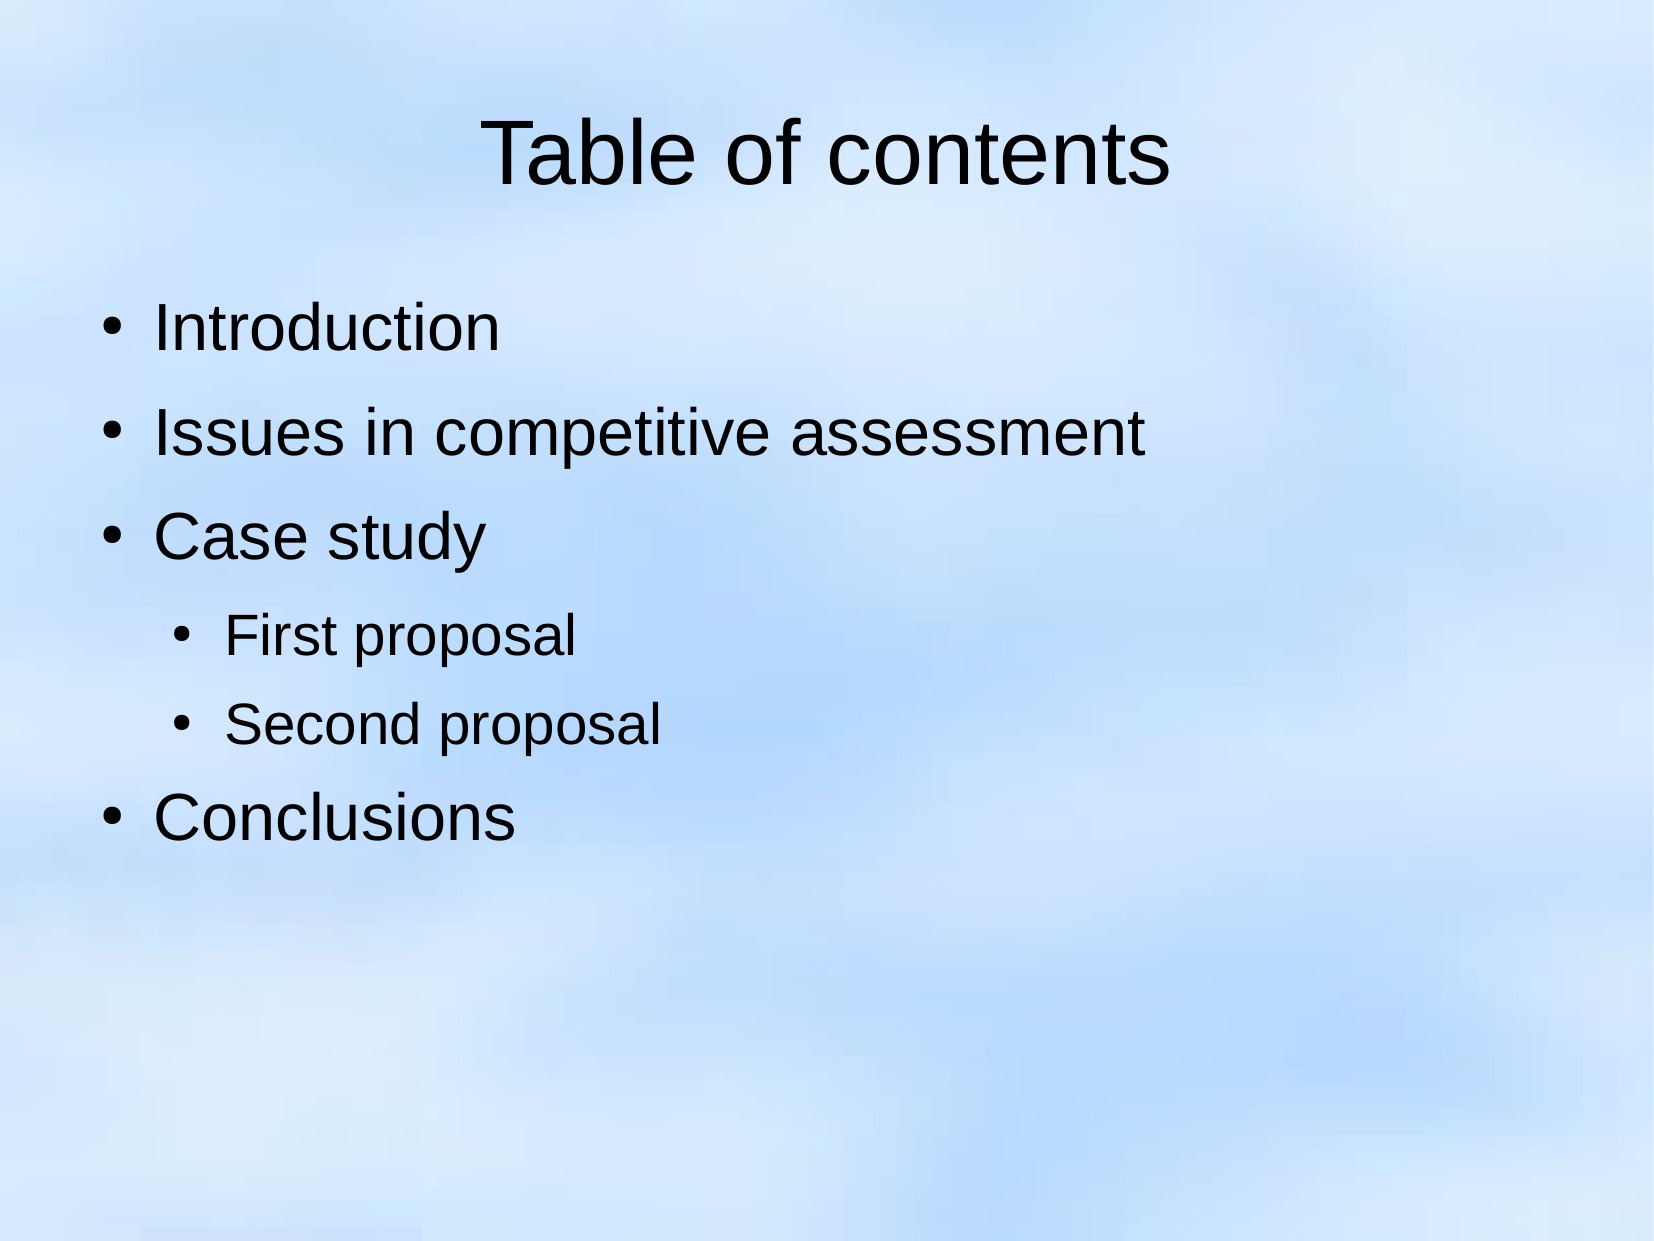

# Table of contents
Introduction
Issues in competitive assessment
Case study
First proposal
Second proposal
Conclusions